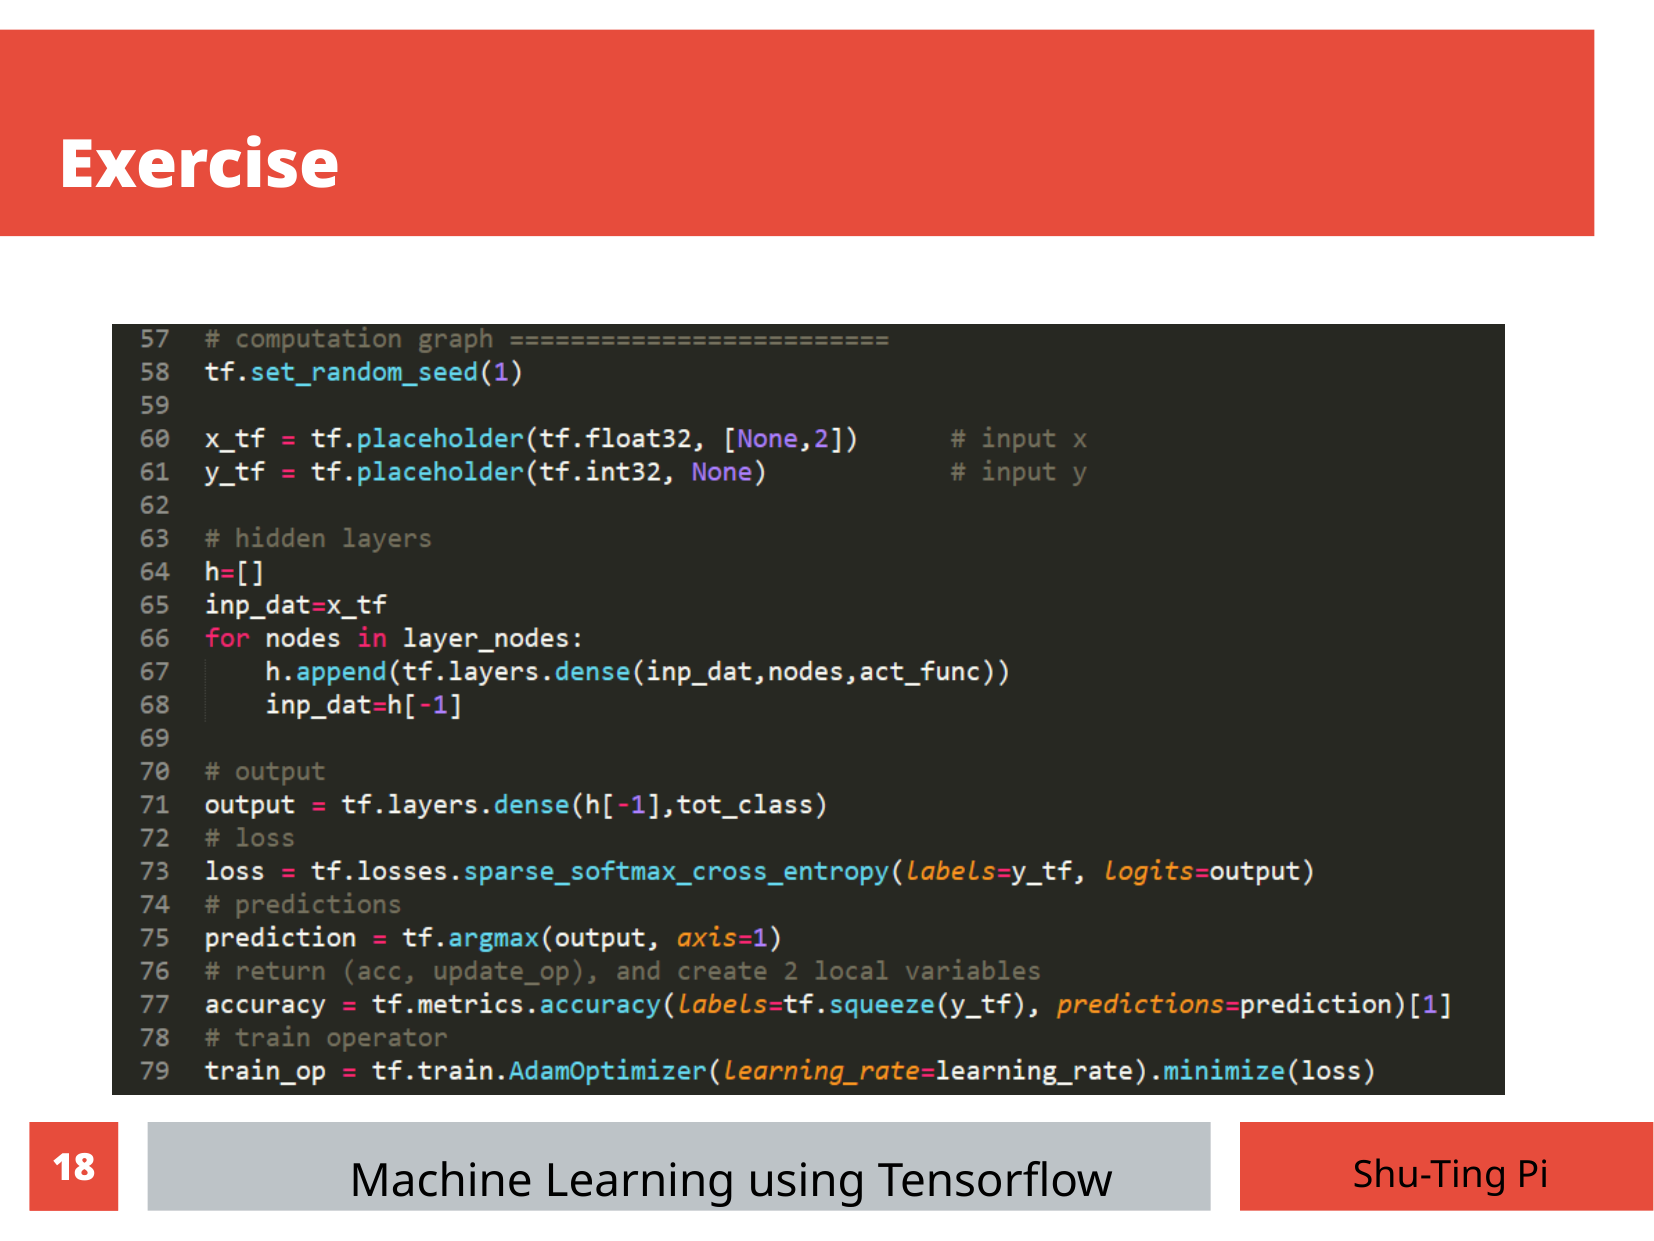

# Exercise
18
Machine Learning using Tensorflow
Shu-Ting Pi